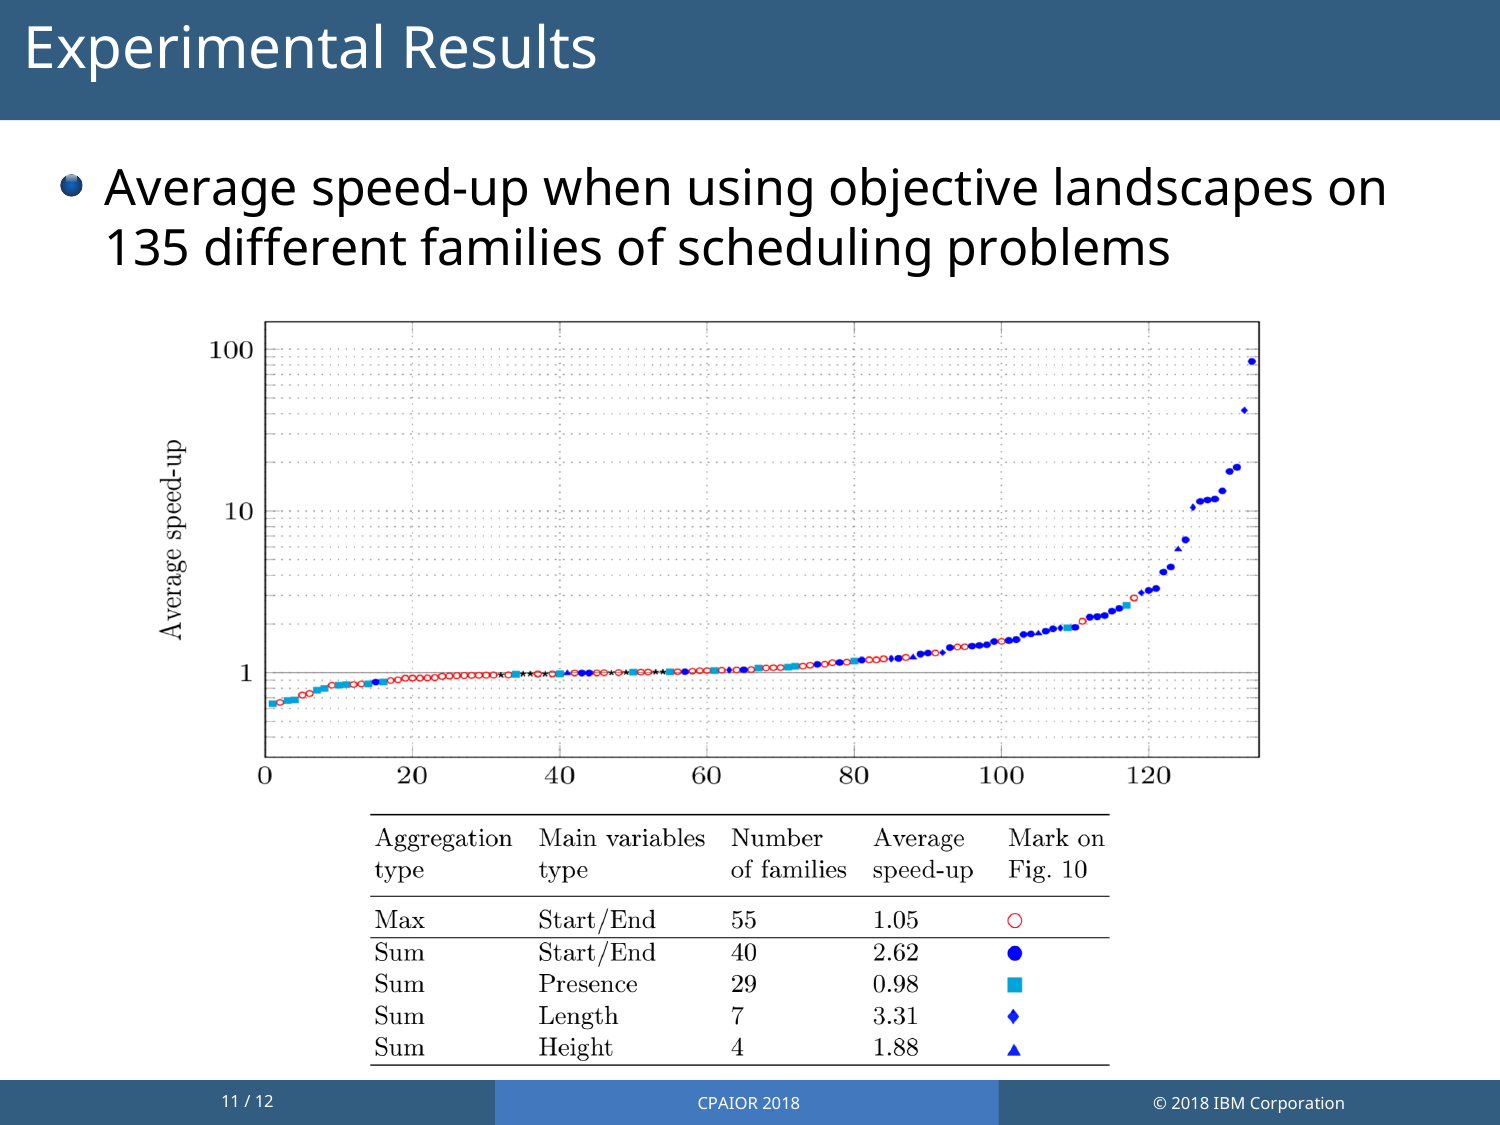

# Experimental Results
Average speed-up when using objective landscapes on 135 different families of scheduling problems